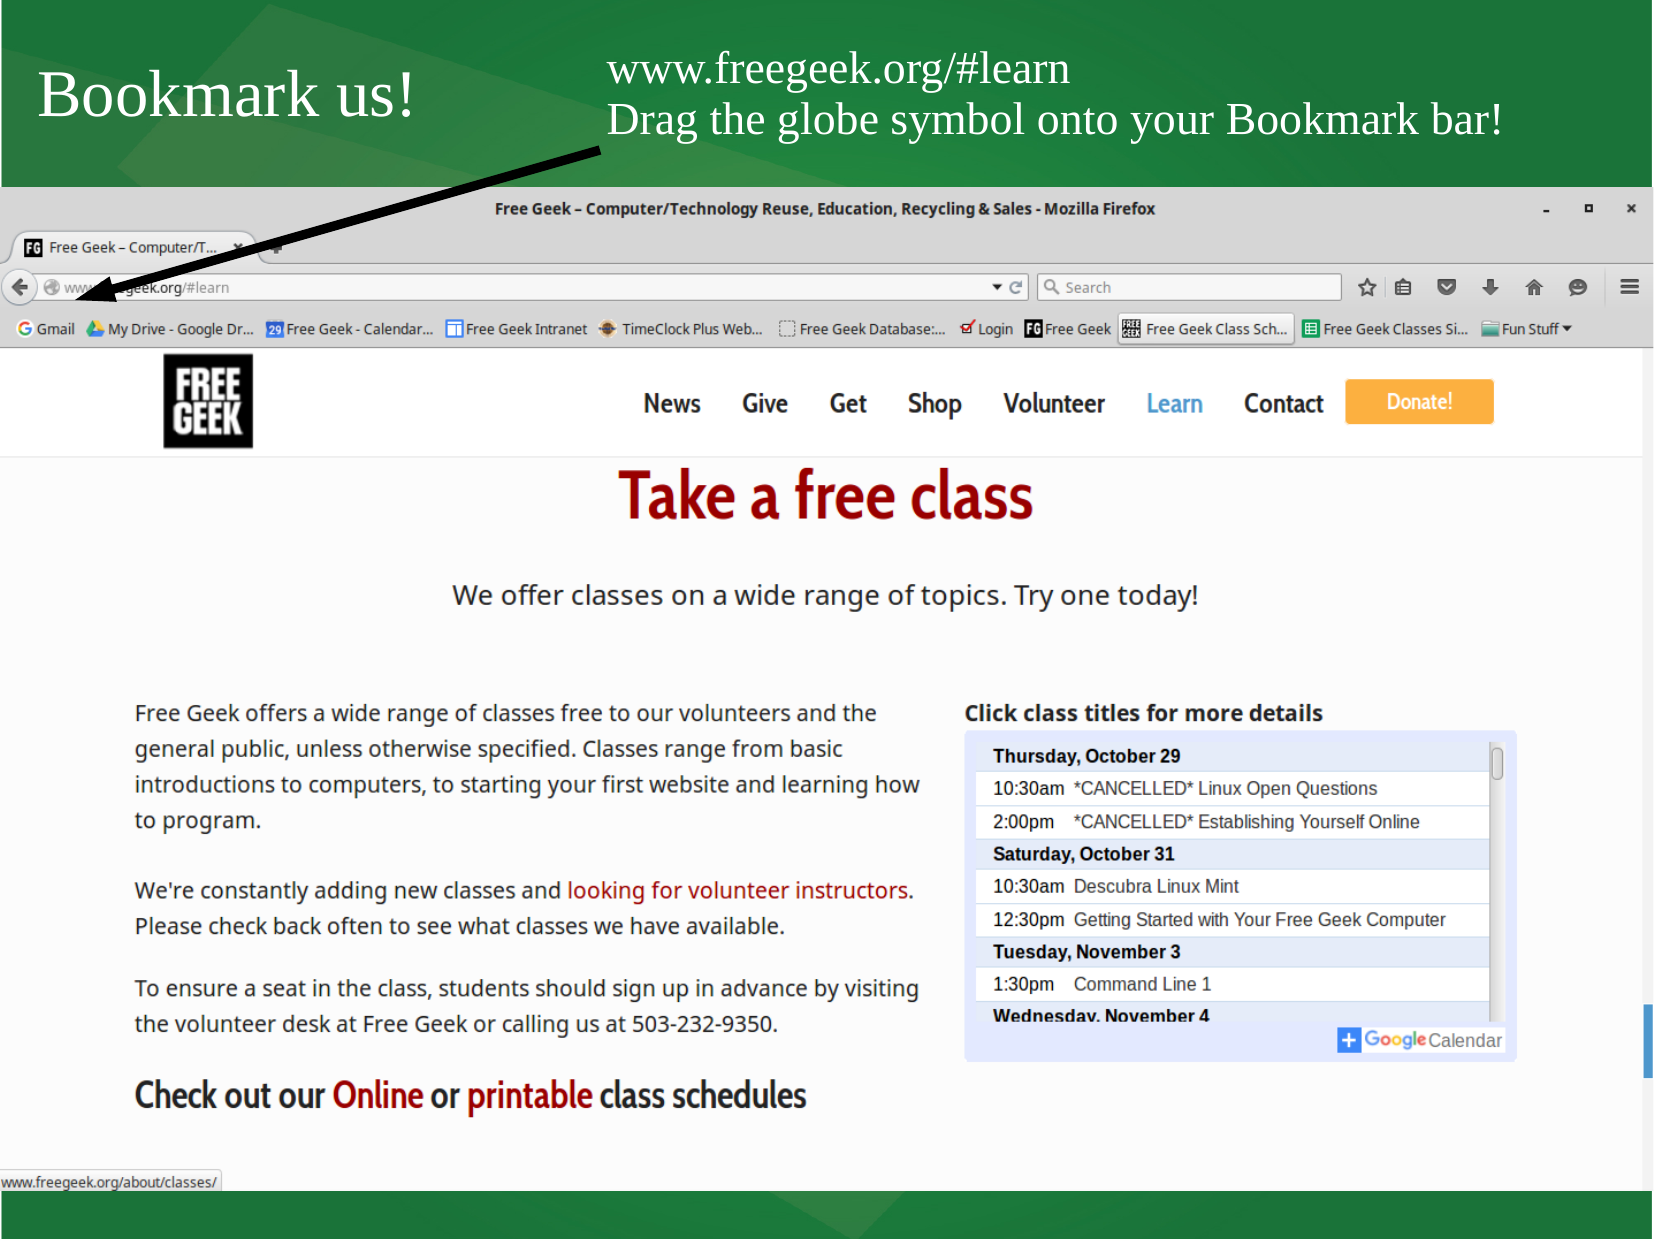

www.freegeek.org/#learn
Drag the globe symbol onto your Bookmark bar!
Bookmark us!